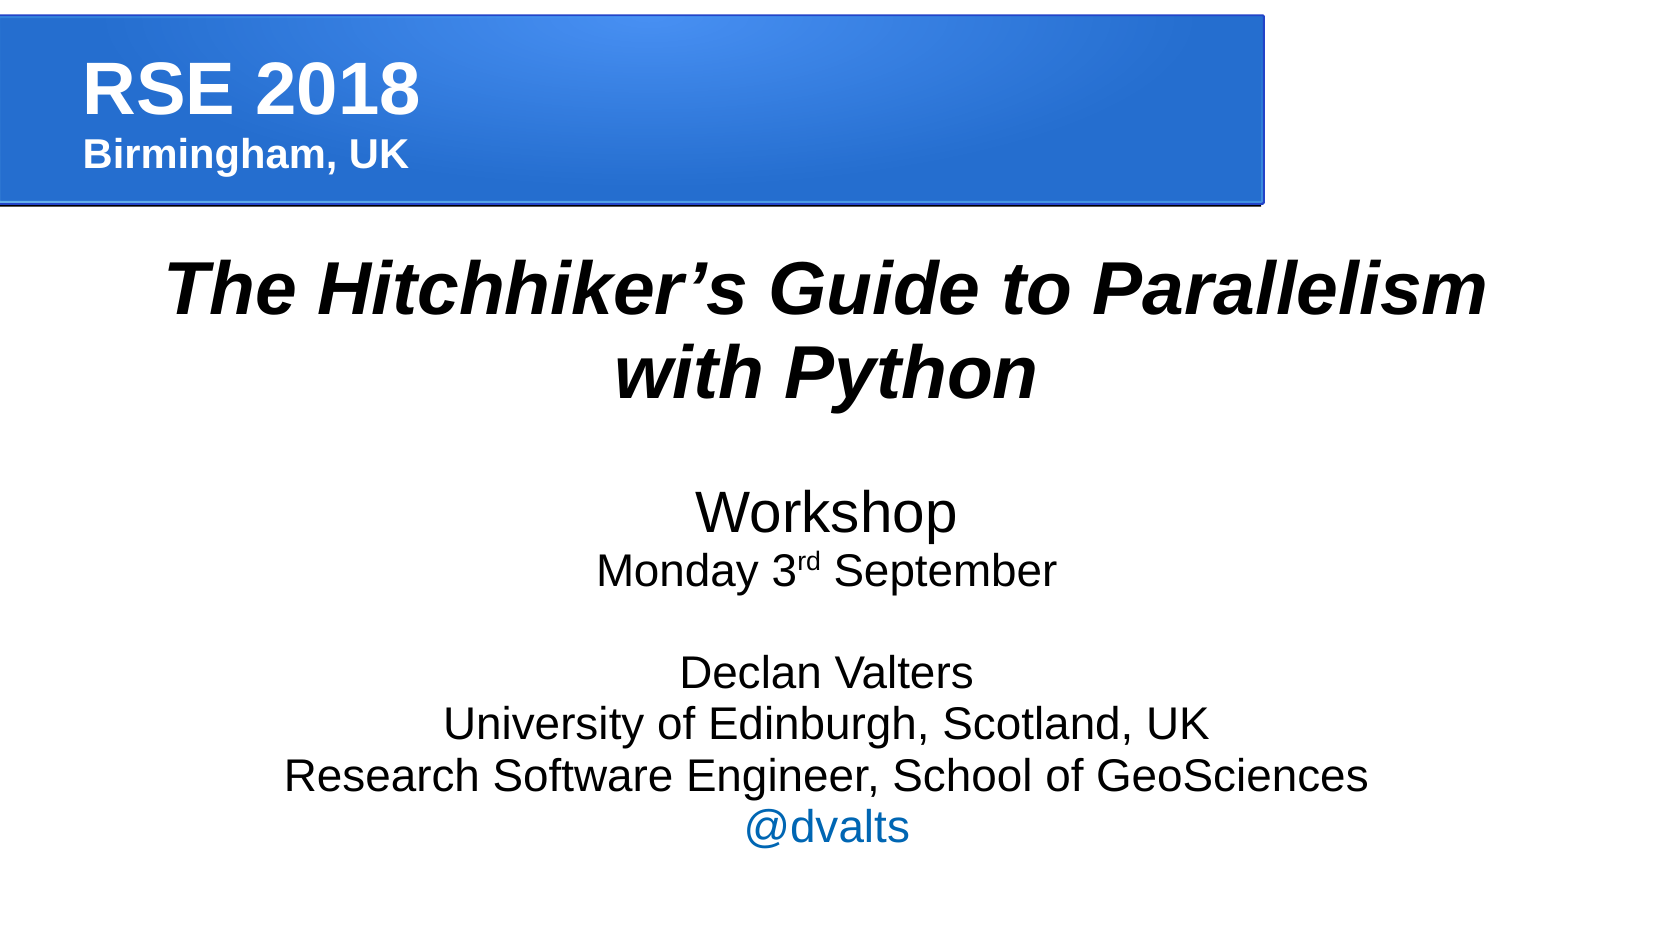

# RSE 2018 Birmingham, UK
The Hitchhiker’s Guide to Parallelism with Python
Workshop
Monday 3rd September
Declan Valters
University of Edinburgh, Scotland, UK
Research Software Engineer, School of GeoSciences
@dvalts